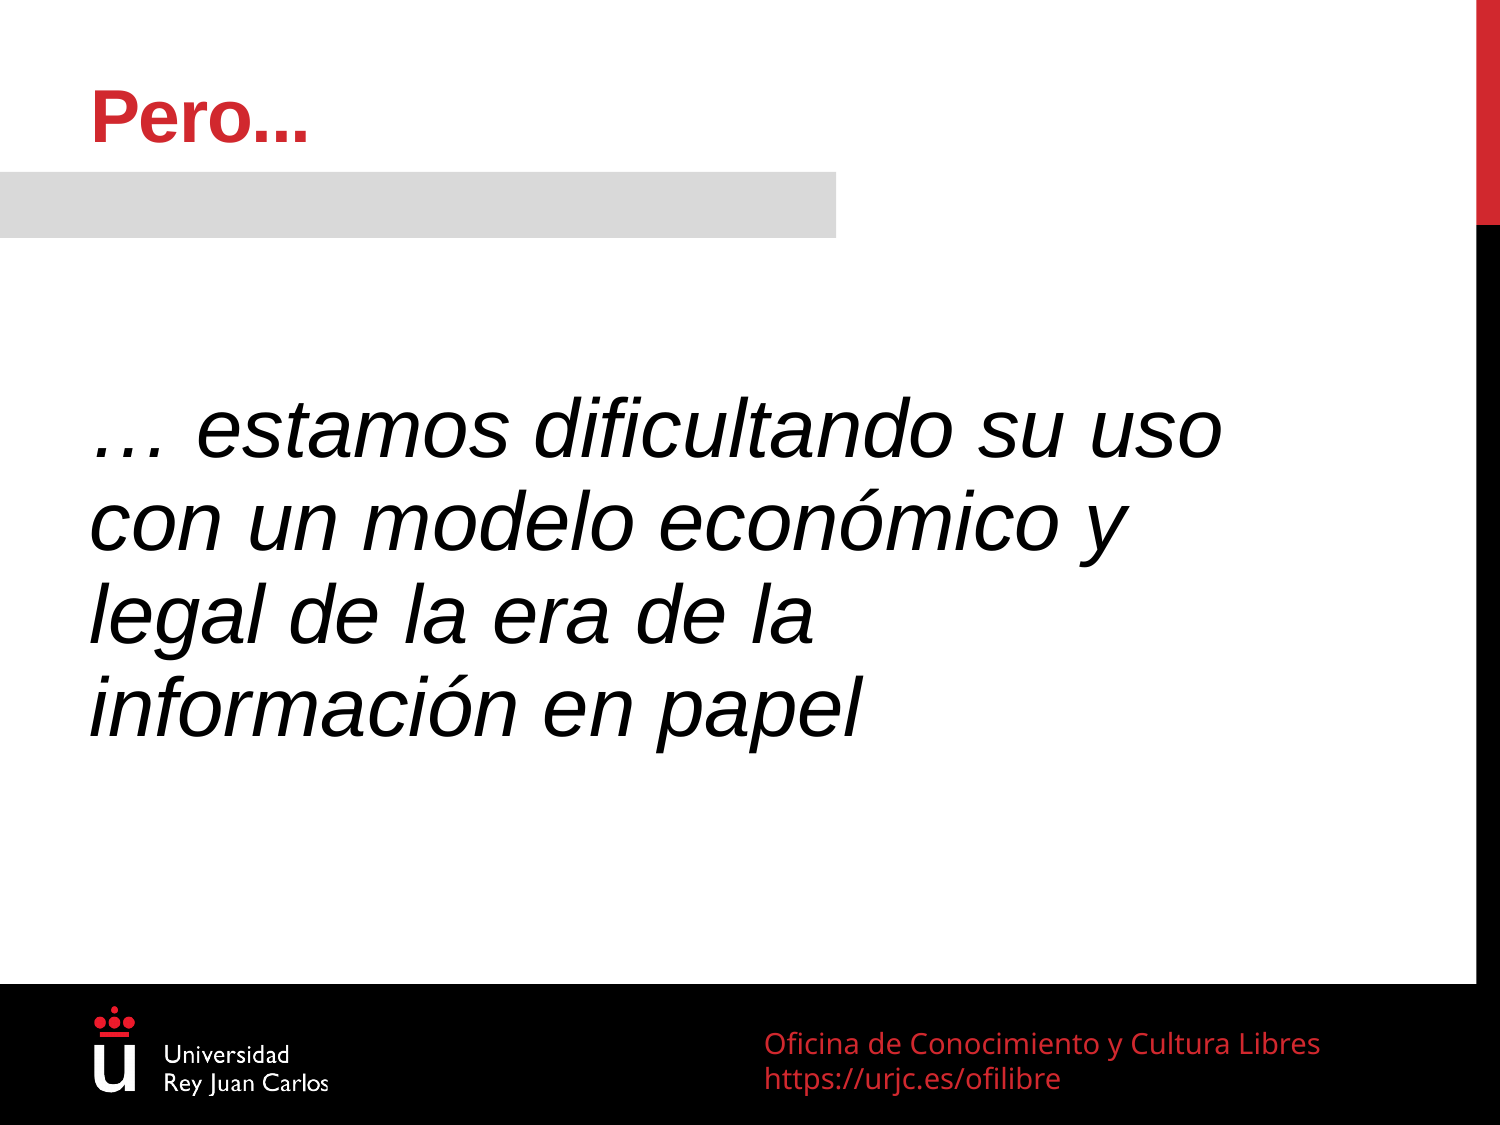

Pero...
#
… estamos dificultando su uso con un modelo económico y legal de la era de la información en papel
Oficina de Conocimiento y Cultura Libres
https://urjc.es/ofilibre